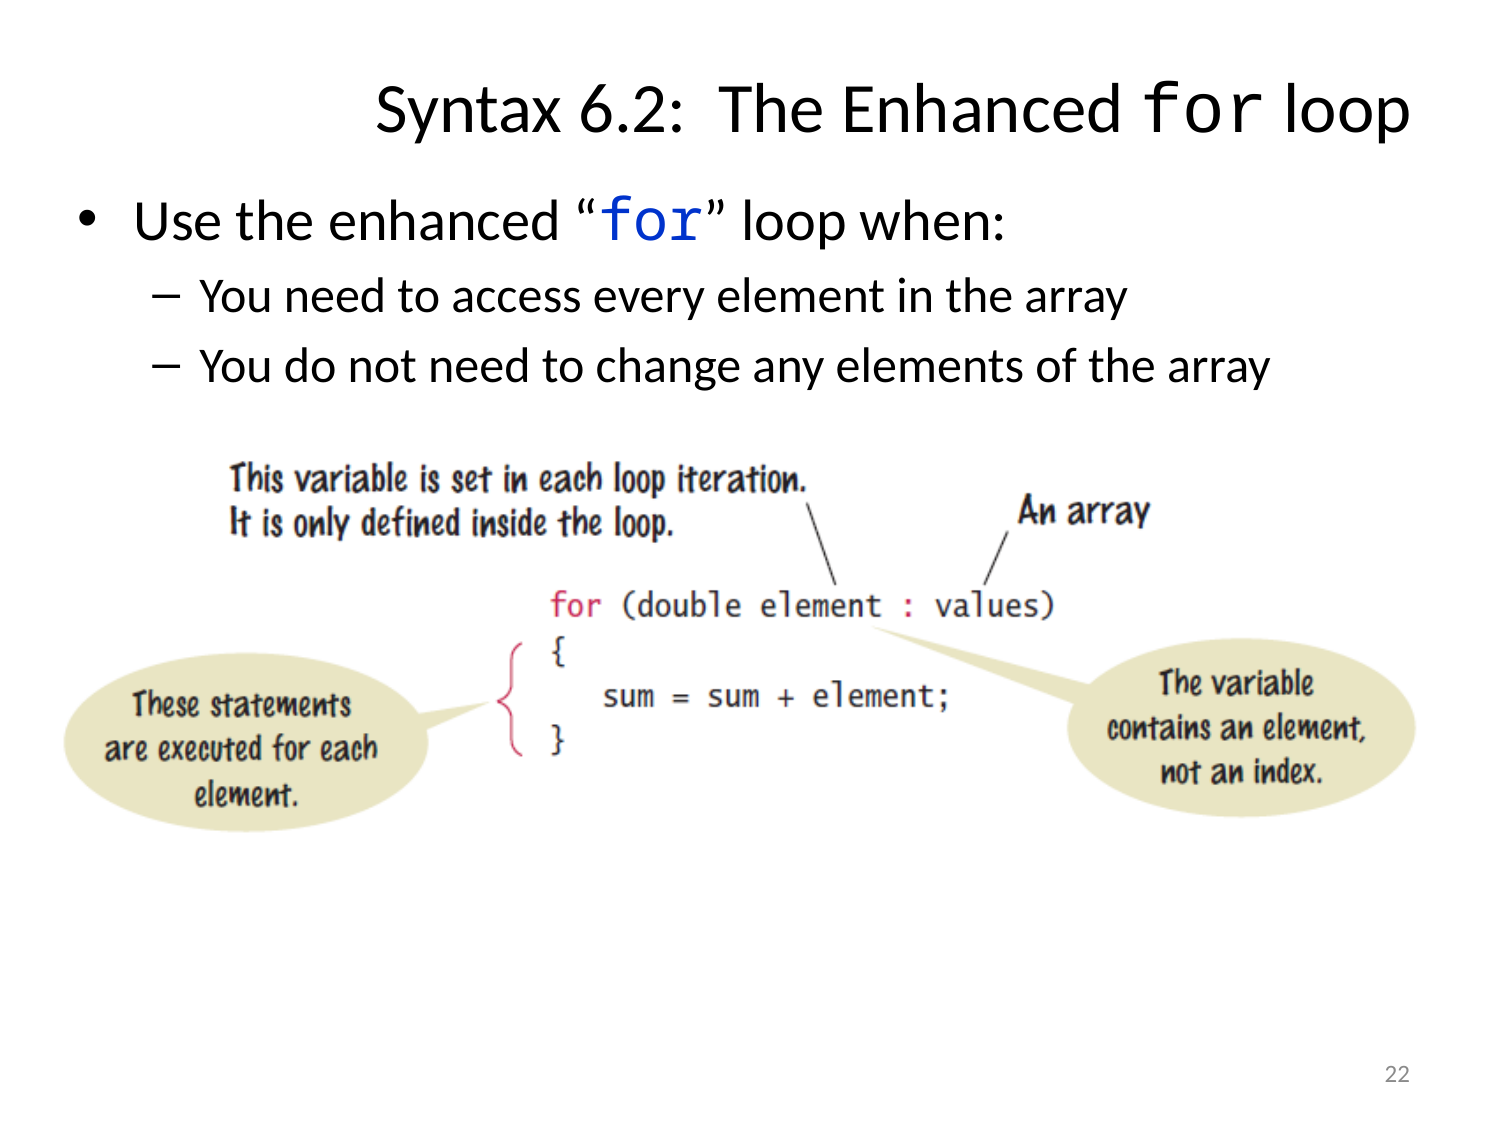

# Syntax 6.2: The Enhanced for loop
Use the enhanced “for” loop when:
You need to access every element in the array
You do not need to change any elements of the array